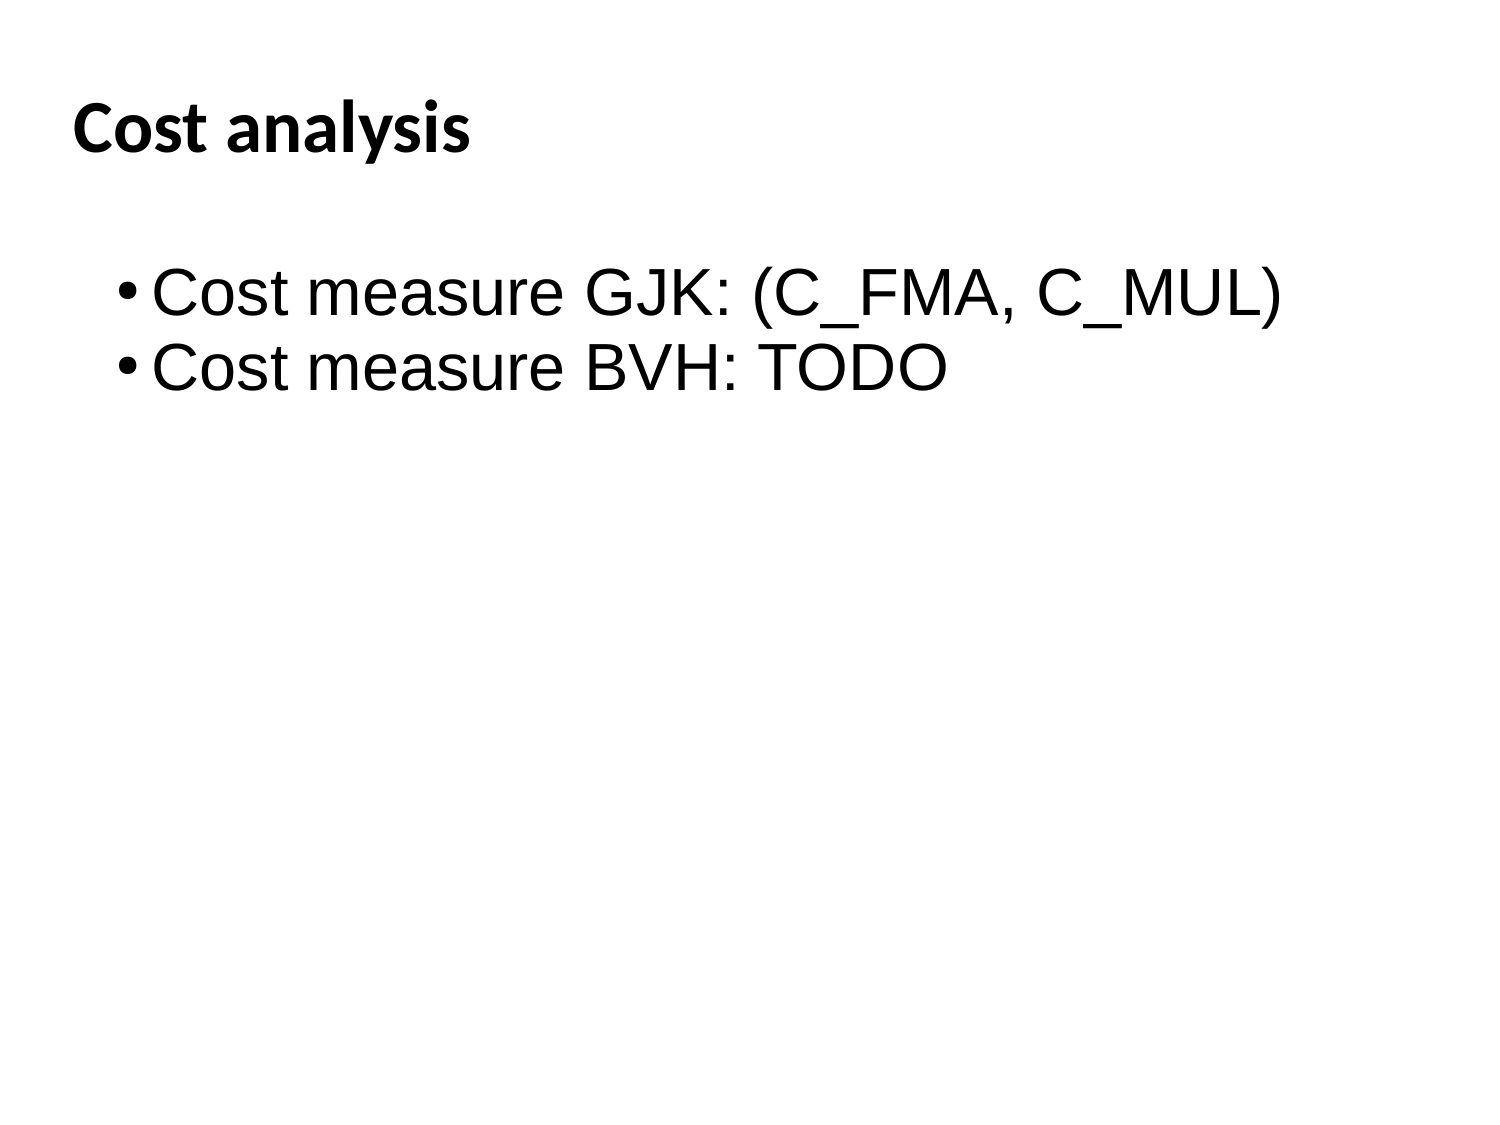

# Cost analysis
Cost measure GJK: (C_FMA, C_MUL)
Cost measure BVH: TODO